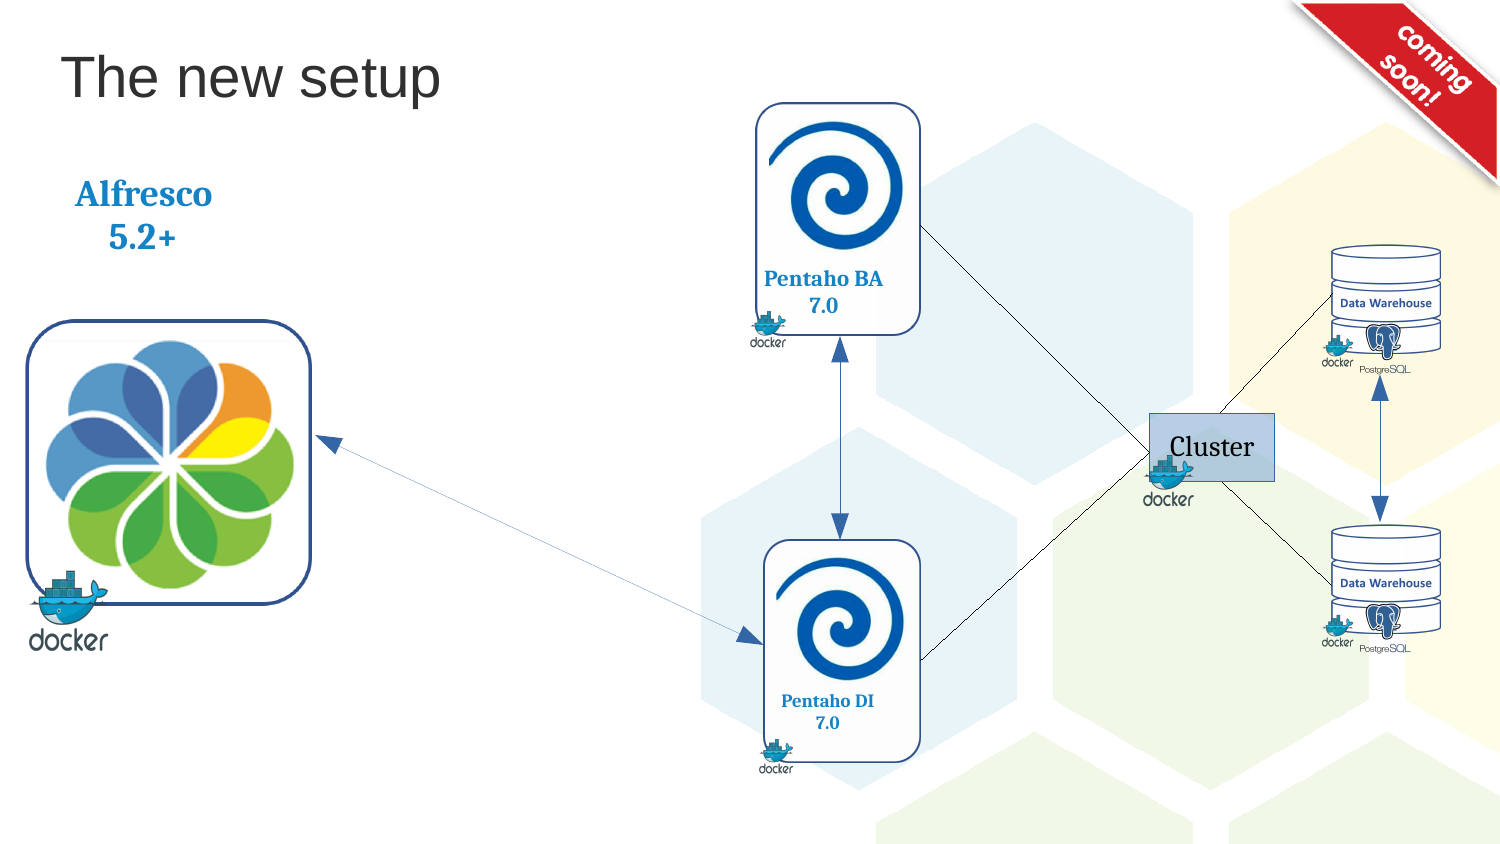

# The new setup
Pentaho BA
7.0
Alfresco
5.2+
Cluster
Pentaho DI
7.0